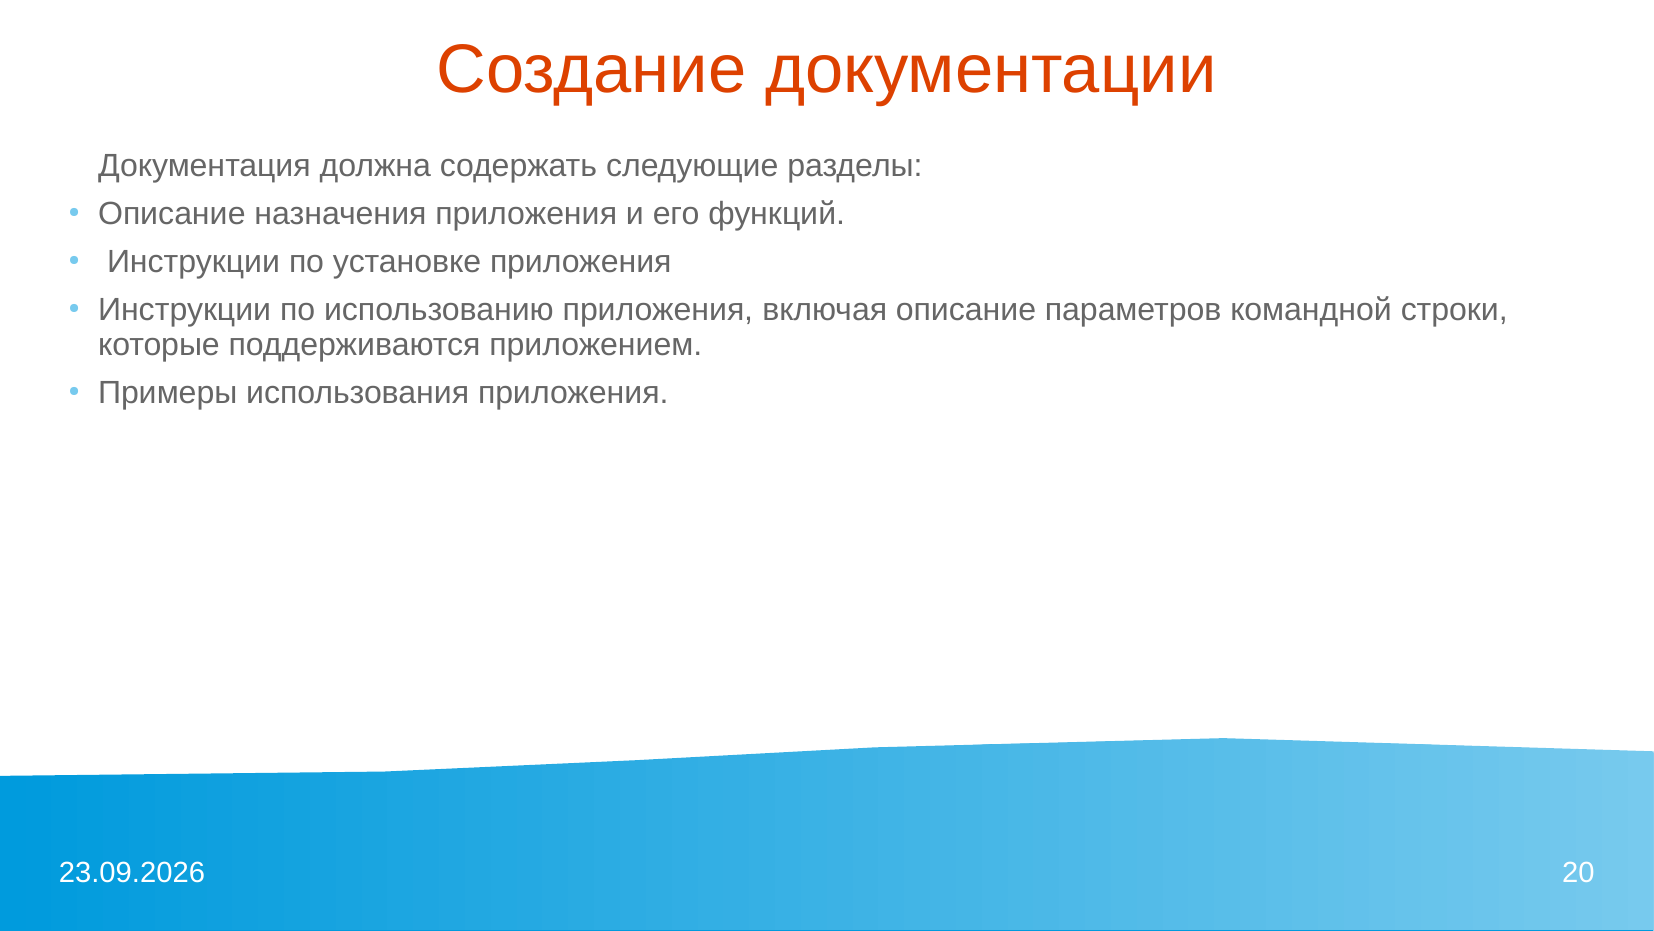

# Создание документации
Документация должна содержать следующие разделы:
Описание назначения приложения и его функций.
 Инструкции по установке приложения
Инструкции по использованию приложения, включая описание параметров командной строки, которые поддерживаются приложением.
Примеры использования приложения.